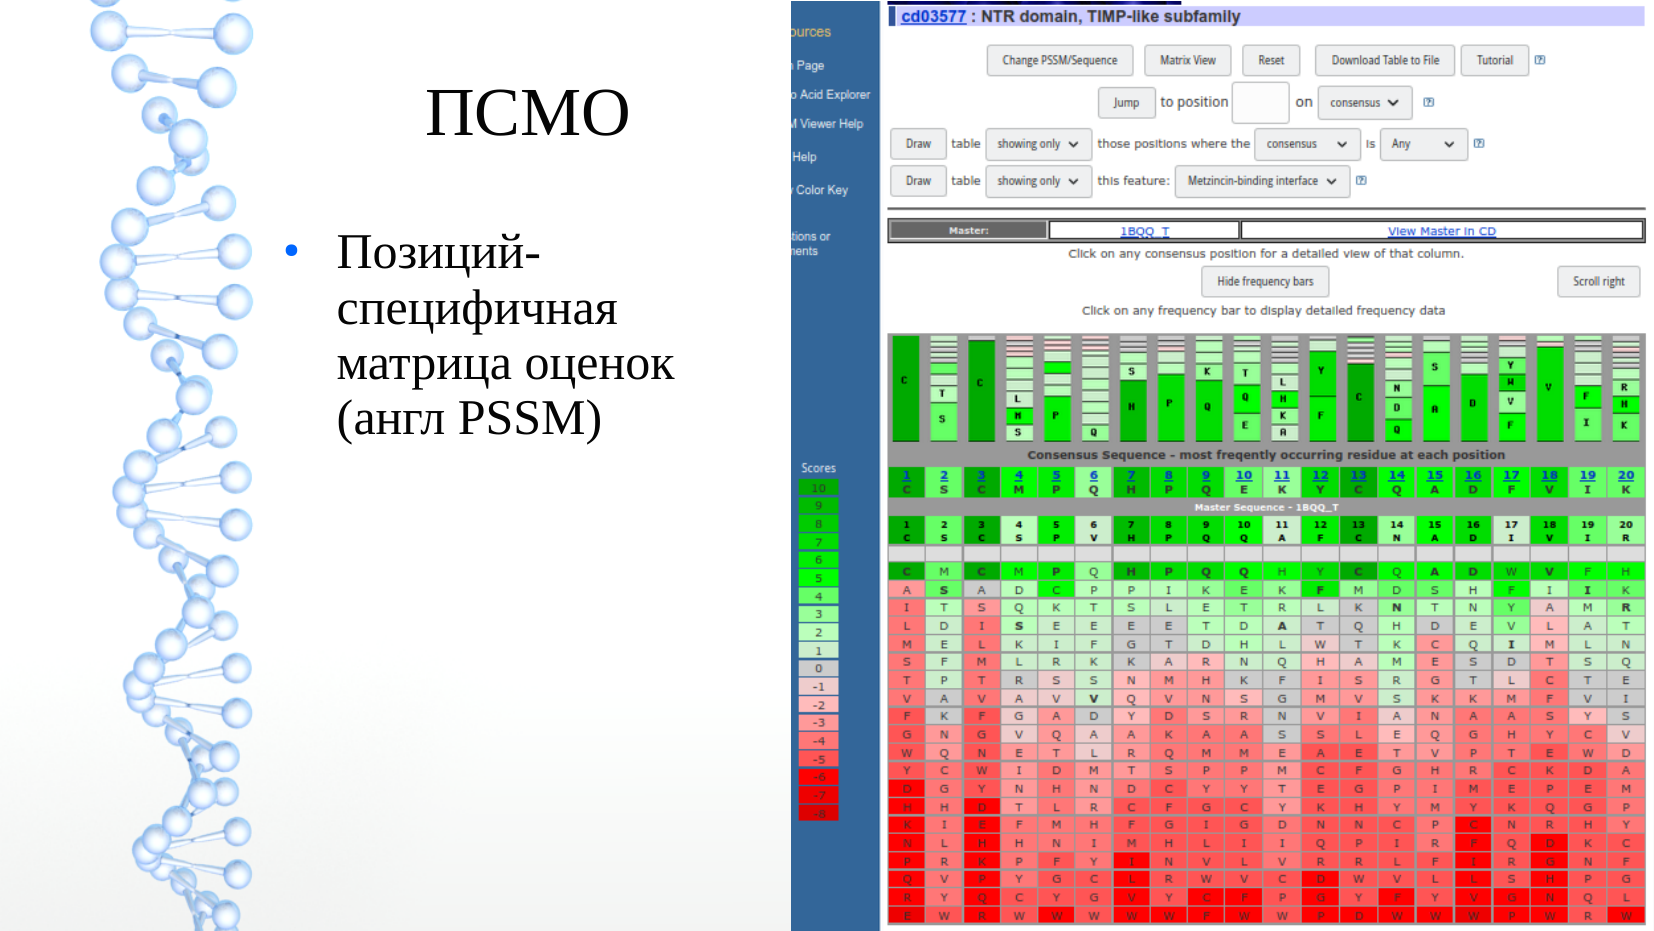

# ПСМО
Позиций-специфичная матрица оценок (англ PSSM)
7